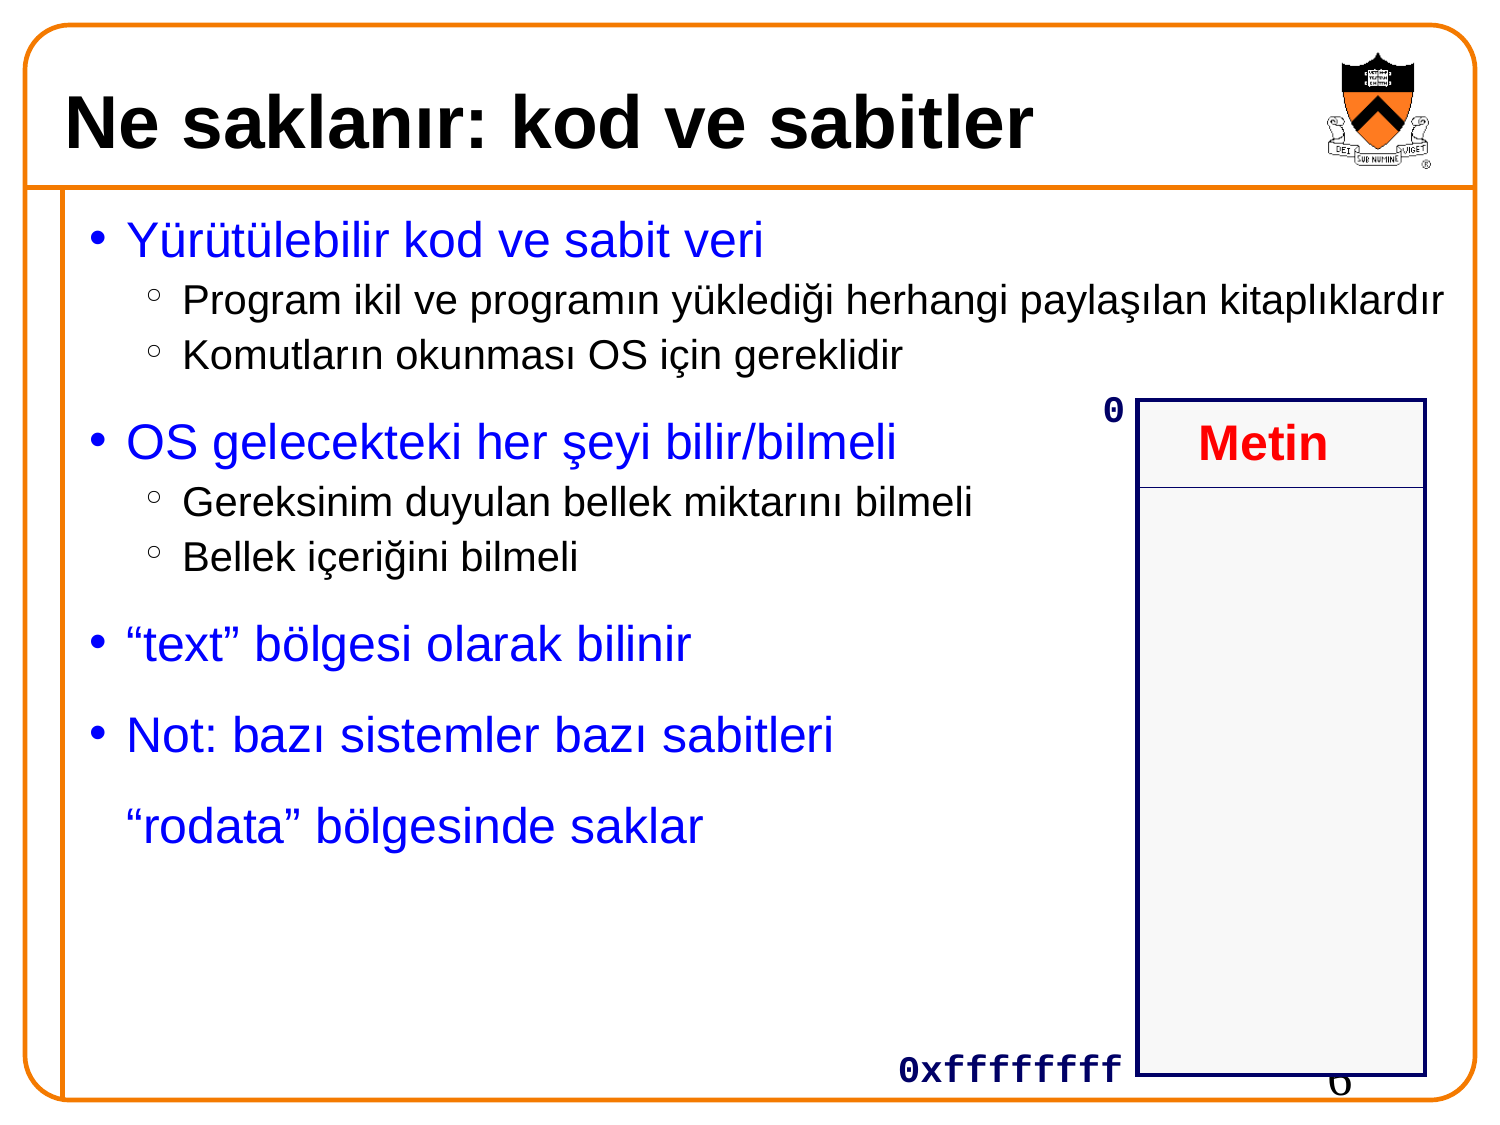

# Ne saklanır: kod ve sabitler
Yürütülebilir kod ve sabit veri
Program ikil ve programın yüklediği herhangi paylaşılan kitaplıklardır
Komutların okunması OS için gereklidir
OS gelecekteki her şeyi bilir/bilmeli
Gereksinim duyulan bellek miktarını bilmeli
Bellek içeriğini bilmeli
“text” bölgesi olarak bilinir
Not: bazı sistemler bazı sabitleri
“rodata” bölgesinde saklar
0
Metin
6
0xffffffff